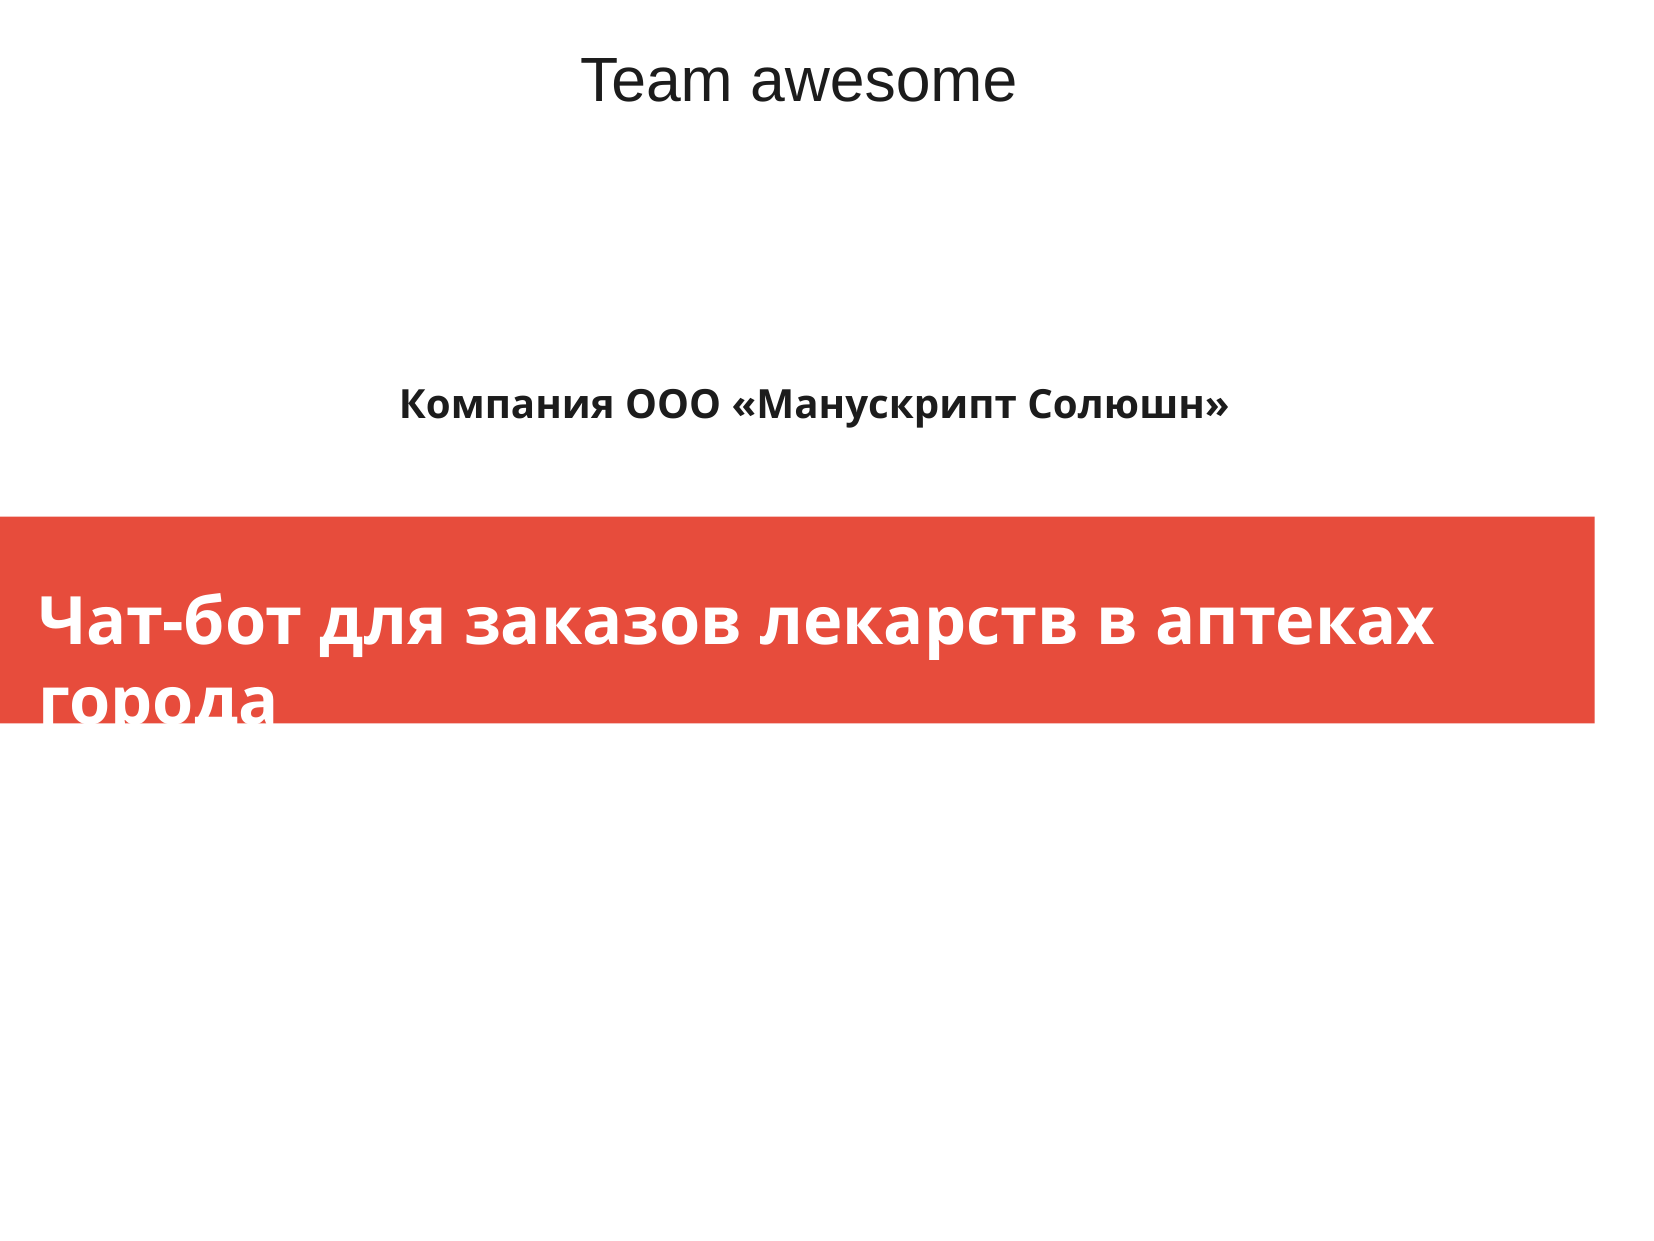

Team awesome
Компания ООО «Манускрипт Солюшн»
# Чат-бот для заказов лекарств в аптеках города